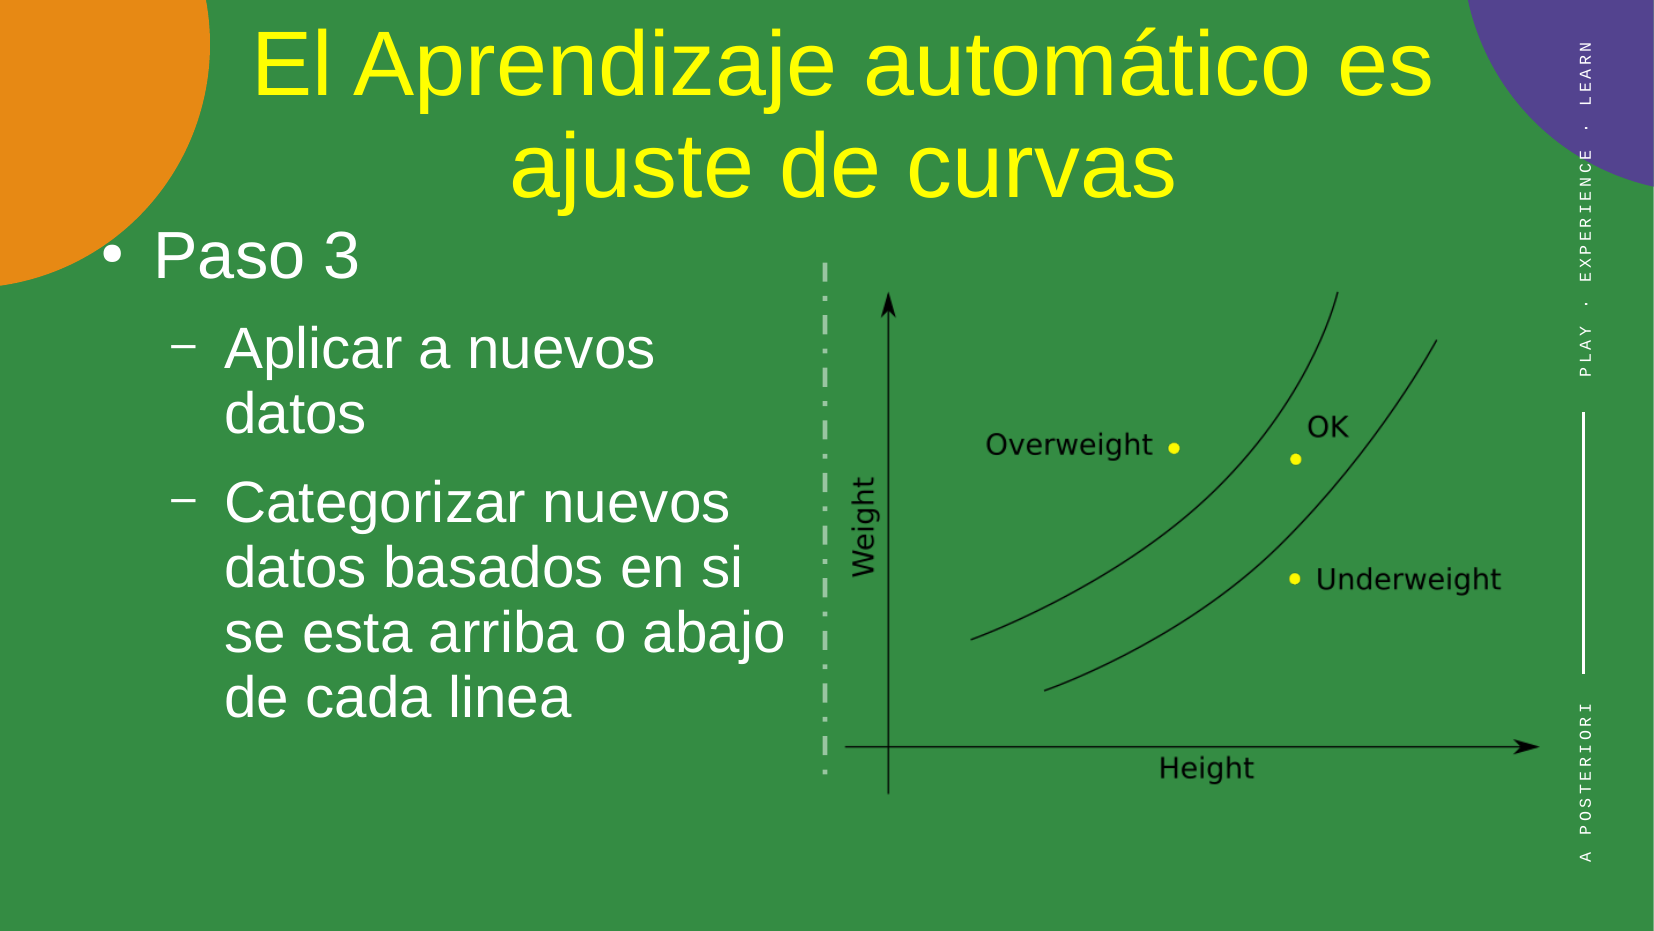

# El Aprendizaje automático es ajuste de curvas
Paso 3
Aplicar a nuevos datos
Categorizar nuevos datos basados en si se esta arriba o abajo de cada linea